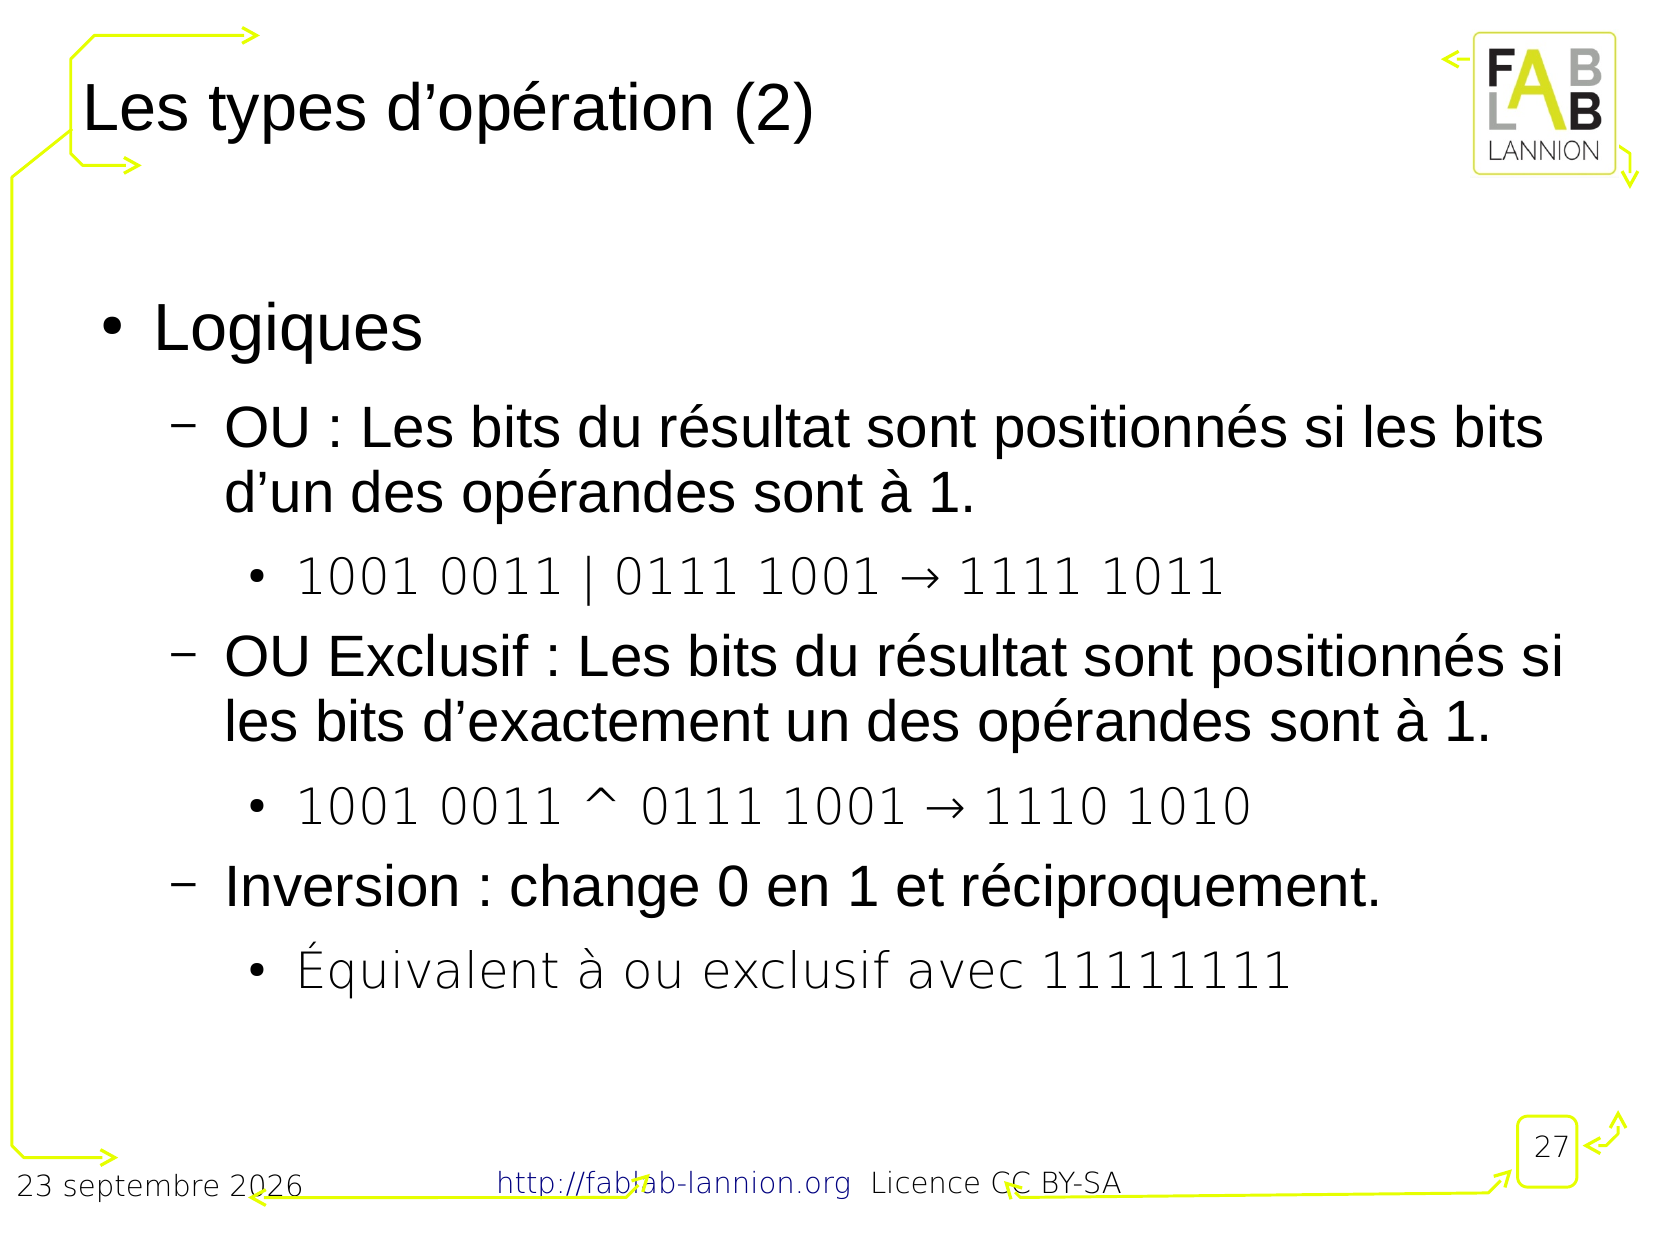

# Les types d’opération (2)
Logiques
OU : Les bits du résultat sont positionnés si les bits d’un des opérandes sont à 1.
1001 0011 | 0111 1001 → 1111 1011
OU Exclusif : Les bits du résultat sont positionnés si les bits d’exactement un des opérandes sont à 1.
1001 0011 ^ 0111 1001 → 1110 1010
Inversion : change 0 en 1 et réciproquement.
Équivalent à ou exclusif avec 11111111
27